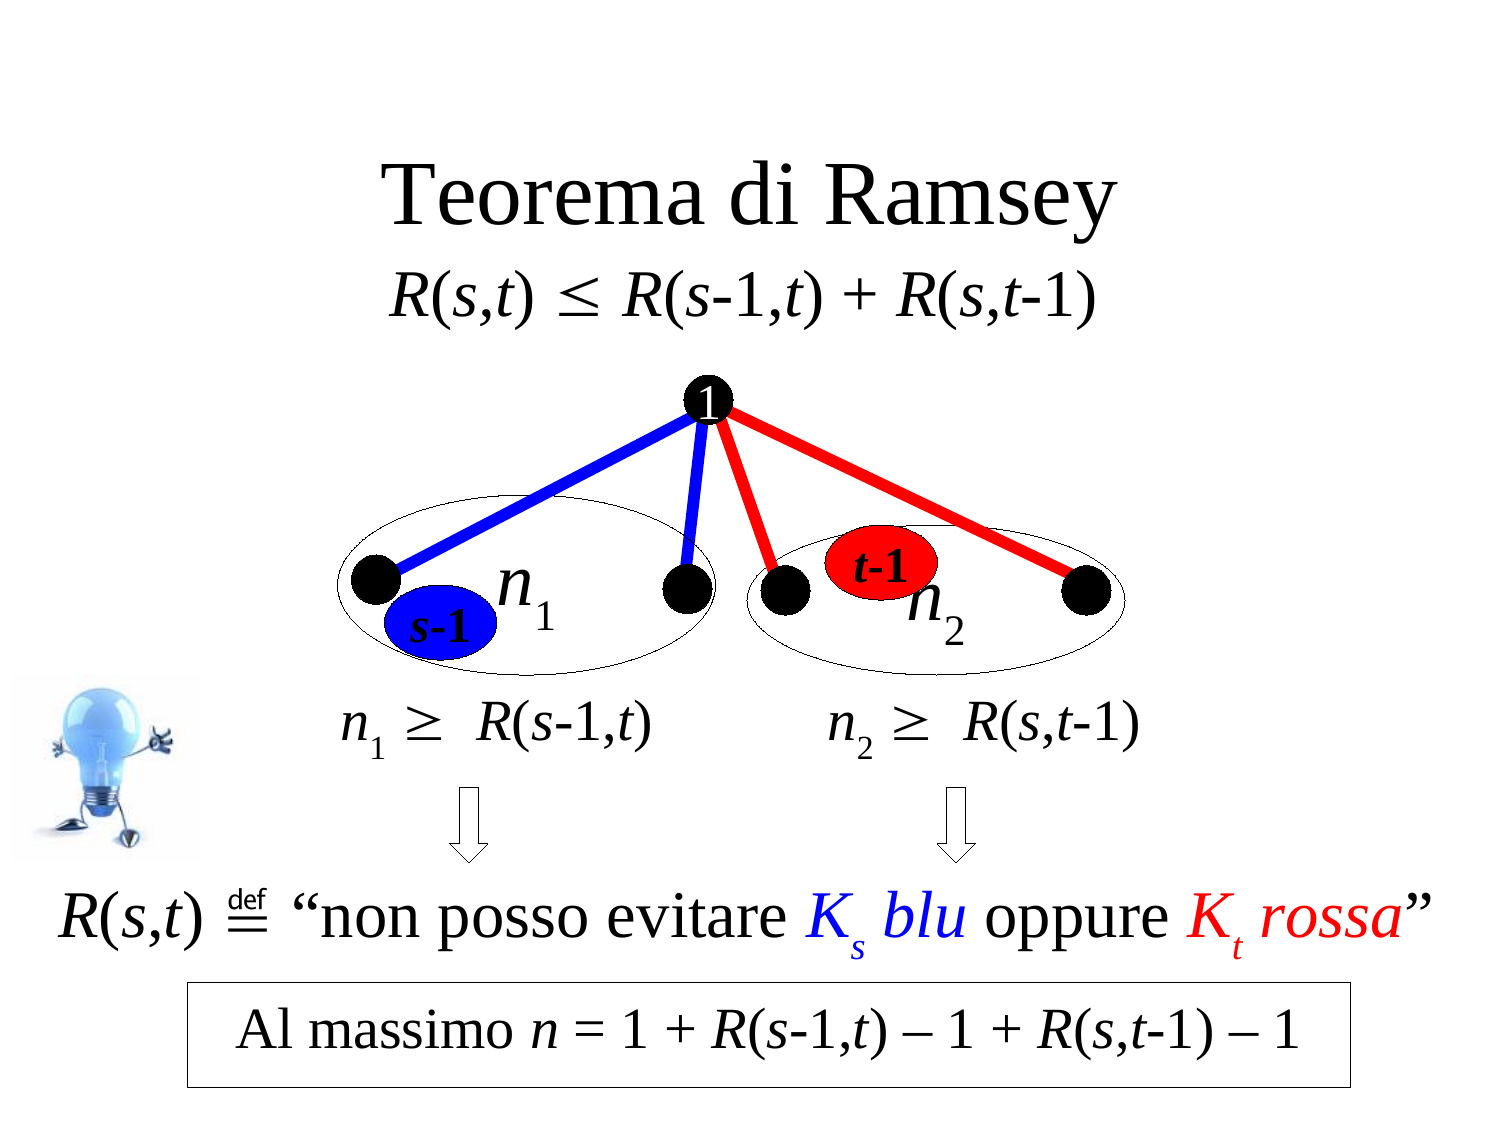

# Teorema di Ramsey
R(s,t) ≤ R(s-1,t) + R(s,t-1)
1
n1
n2
t-1
n2 ≥ R(s,t-1)
s-1
n1 ≥ R(s-1,t)
R(s,t) ≝ “non posso evitare Ks blu oppure Kt rossa”
Al massimo n = 1 + R(s-1,t) – 1 + R(s,t-1) – 1